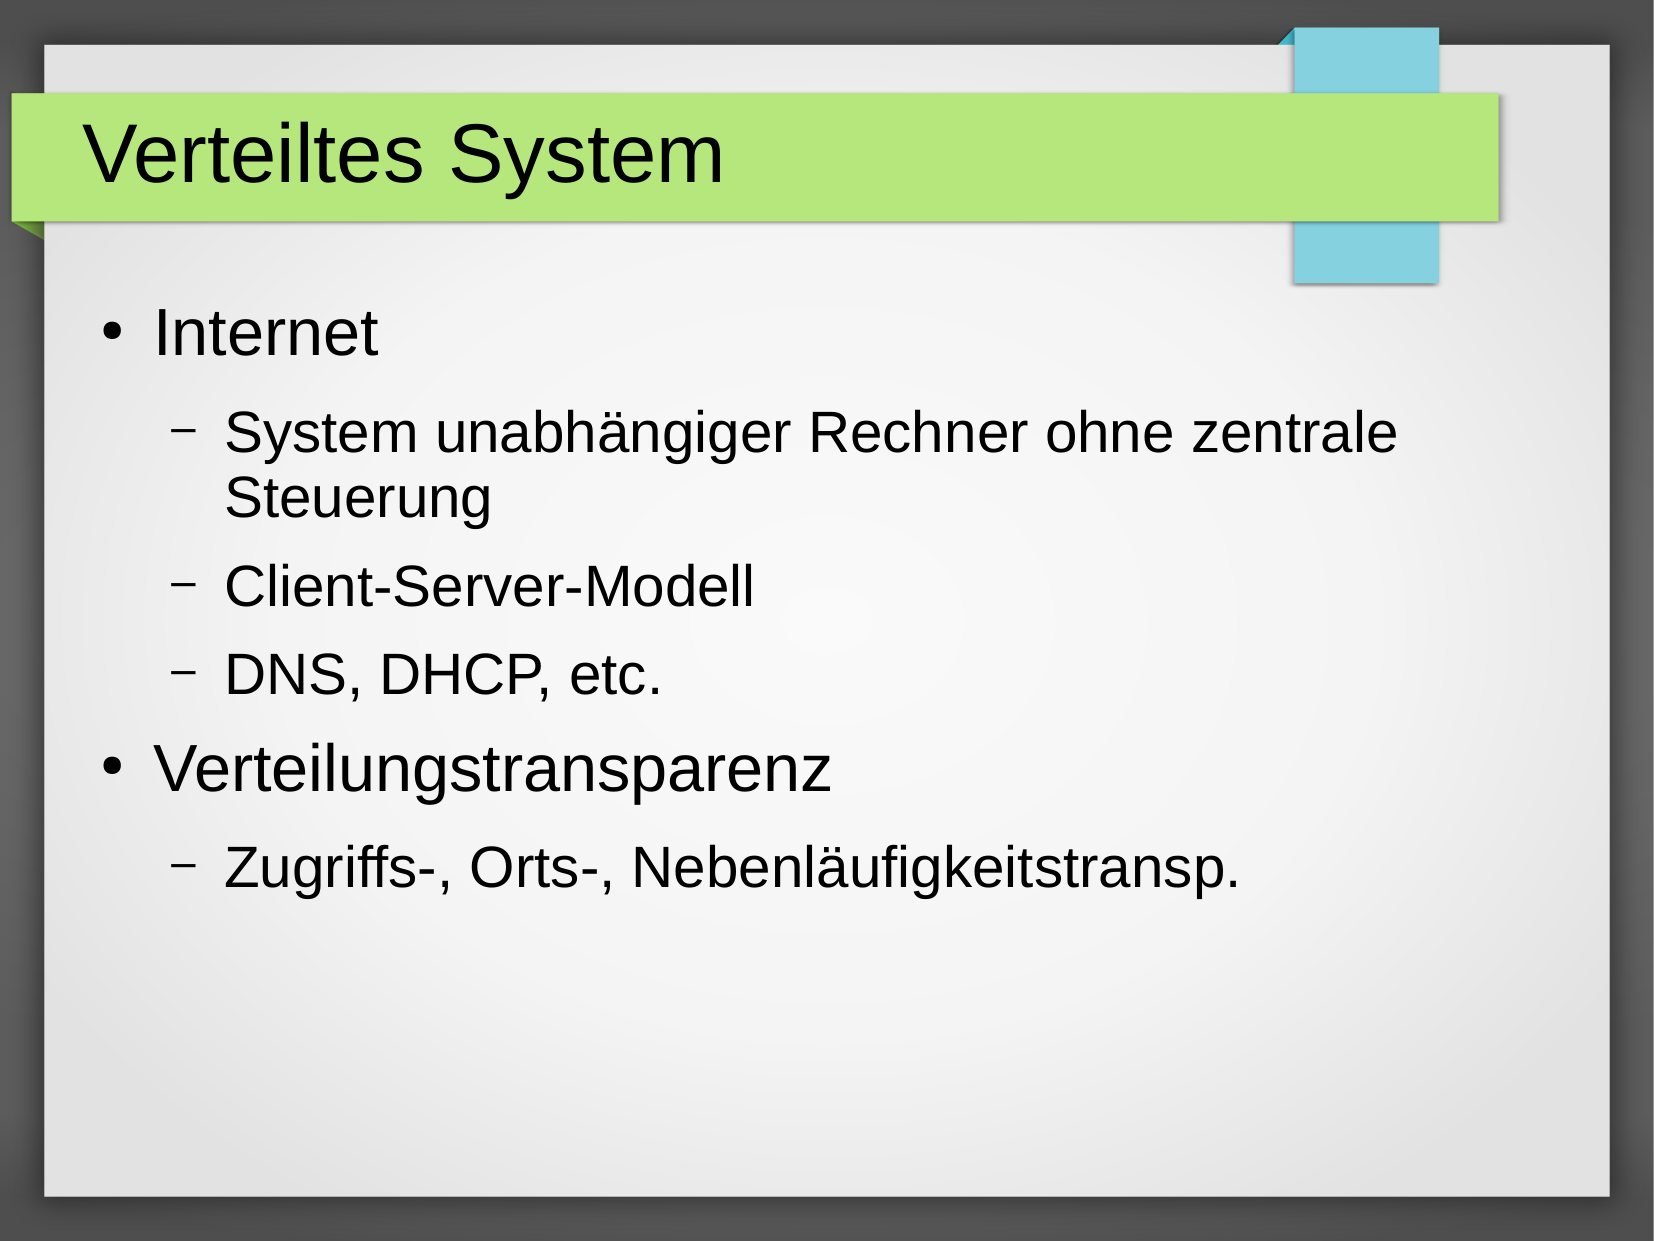

# Verteiltes System
Internet
System unabhängiger Rechner ohne zentrale Steuerung
Client-Server-Modell
DNS, DHCP, etc.
Verteilungstransparenz
Zugriffs-, Orts-, Nebenläufigkeitstransp.